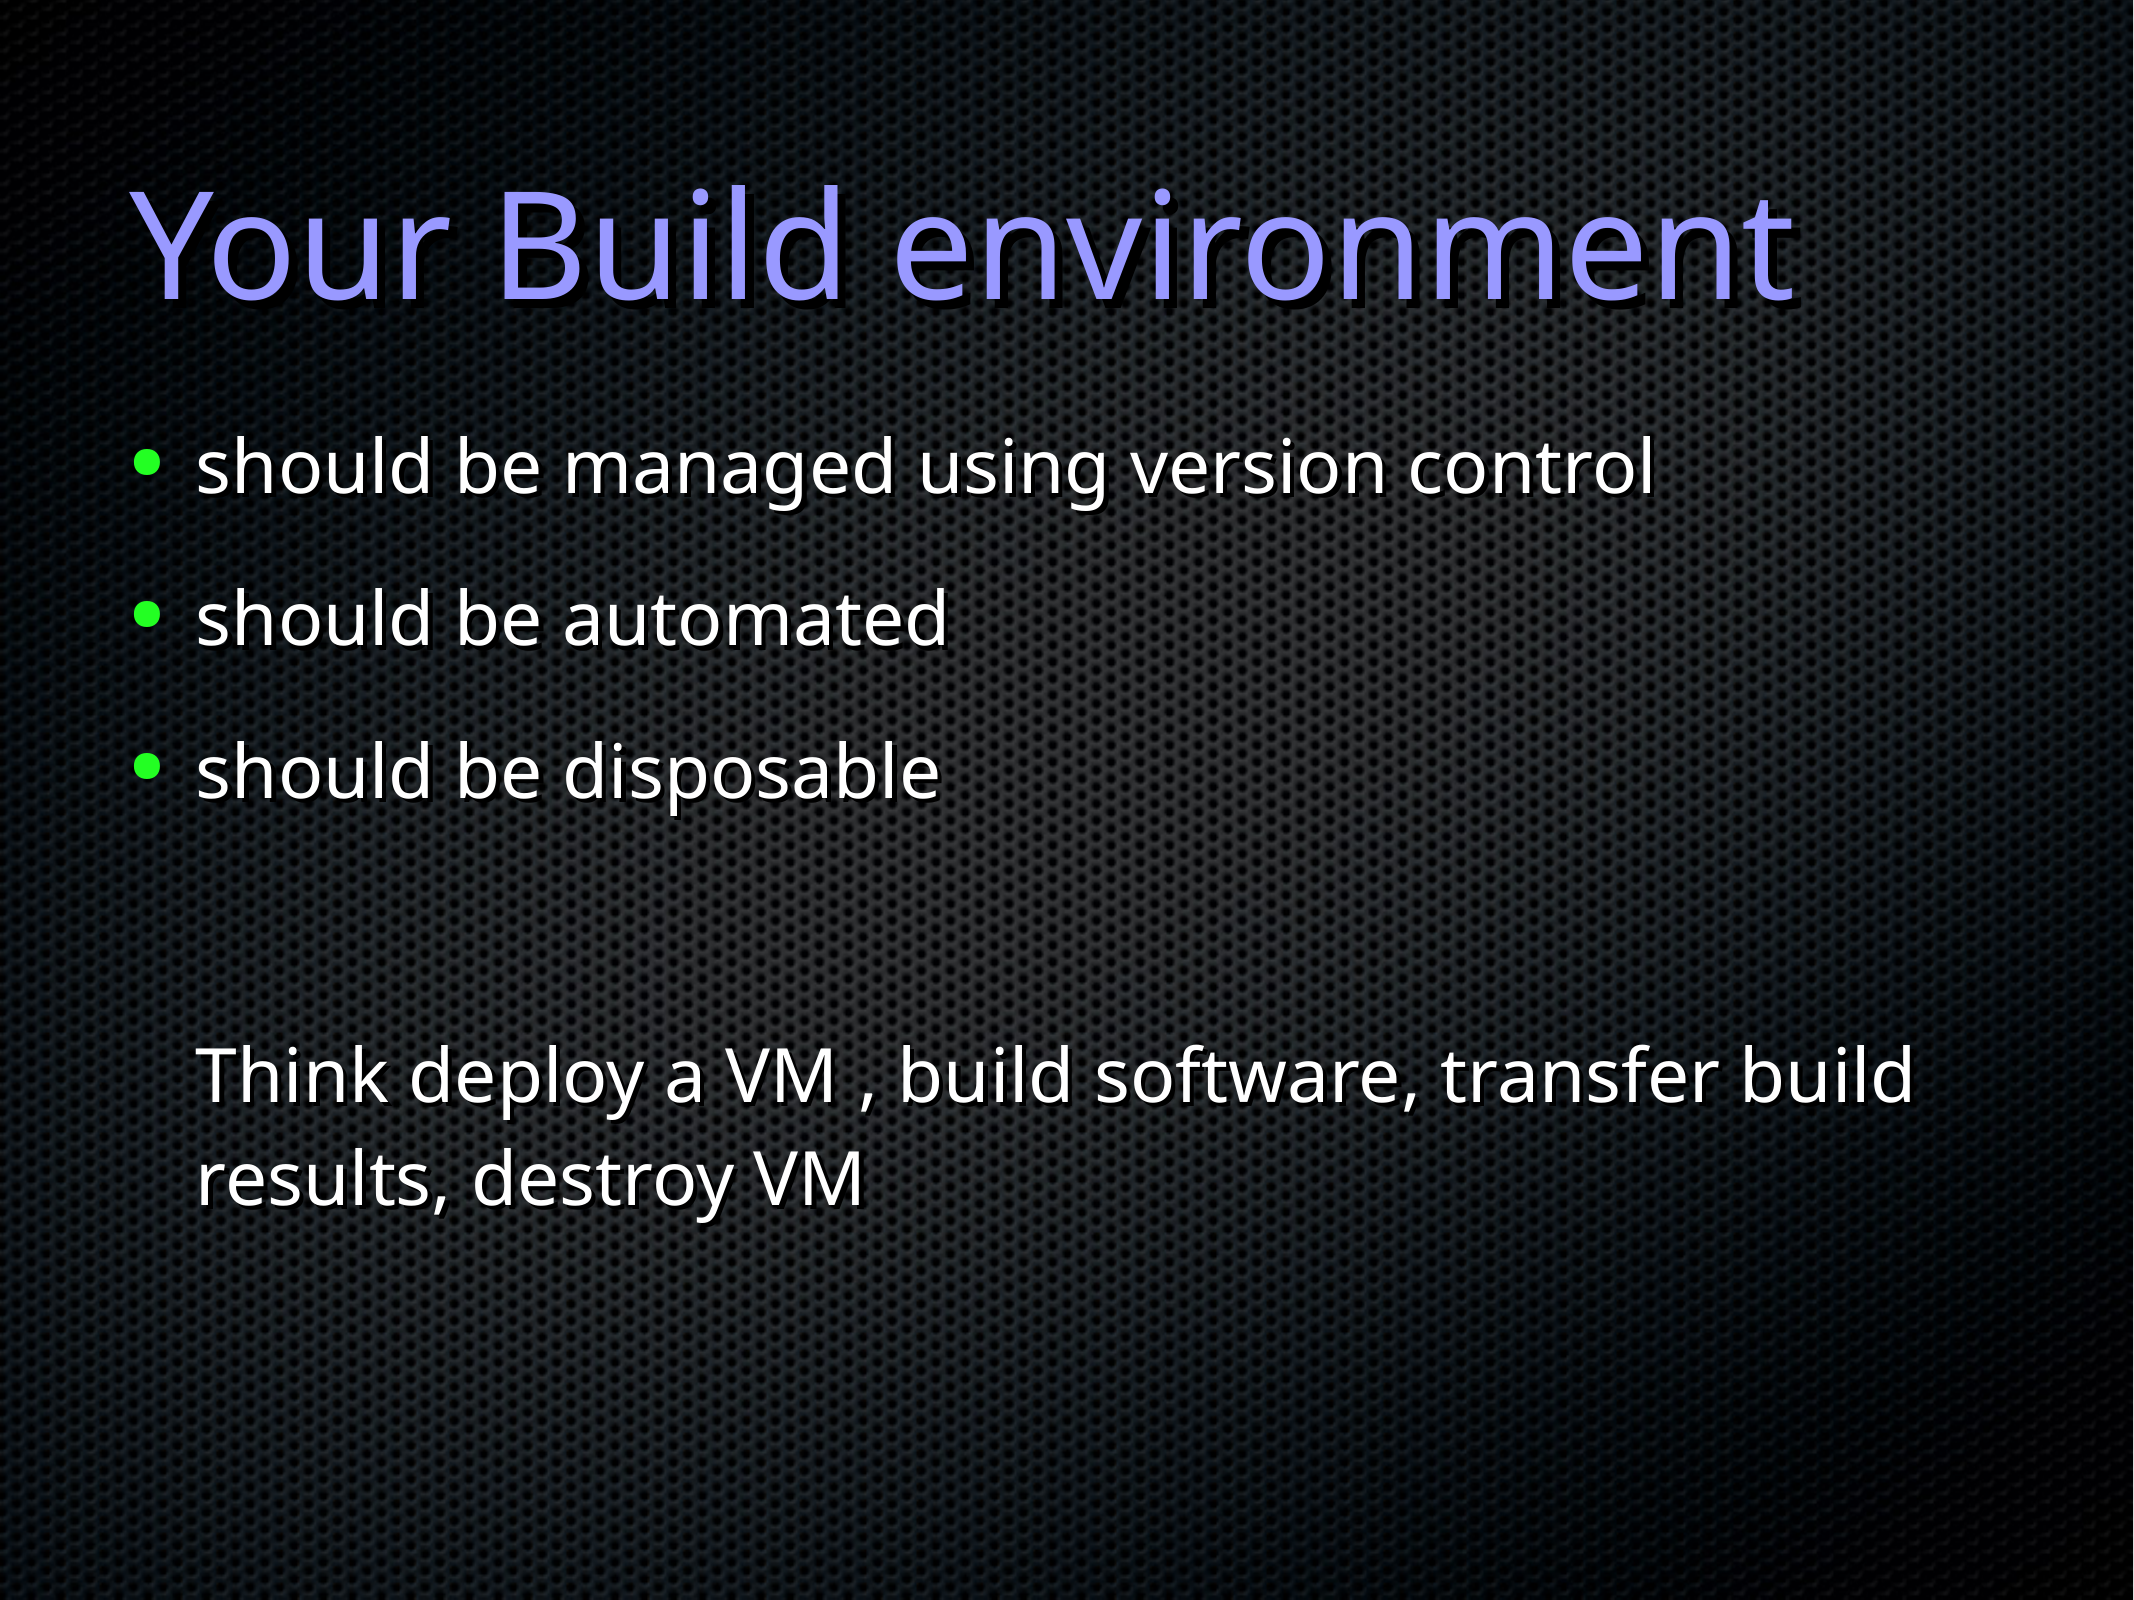

# Your Build environment
should be managed using version control
should be automated
should be disposable
Think deploy a VM , build software, transfer build results, destroy VM